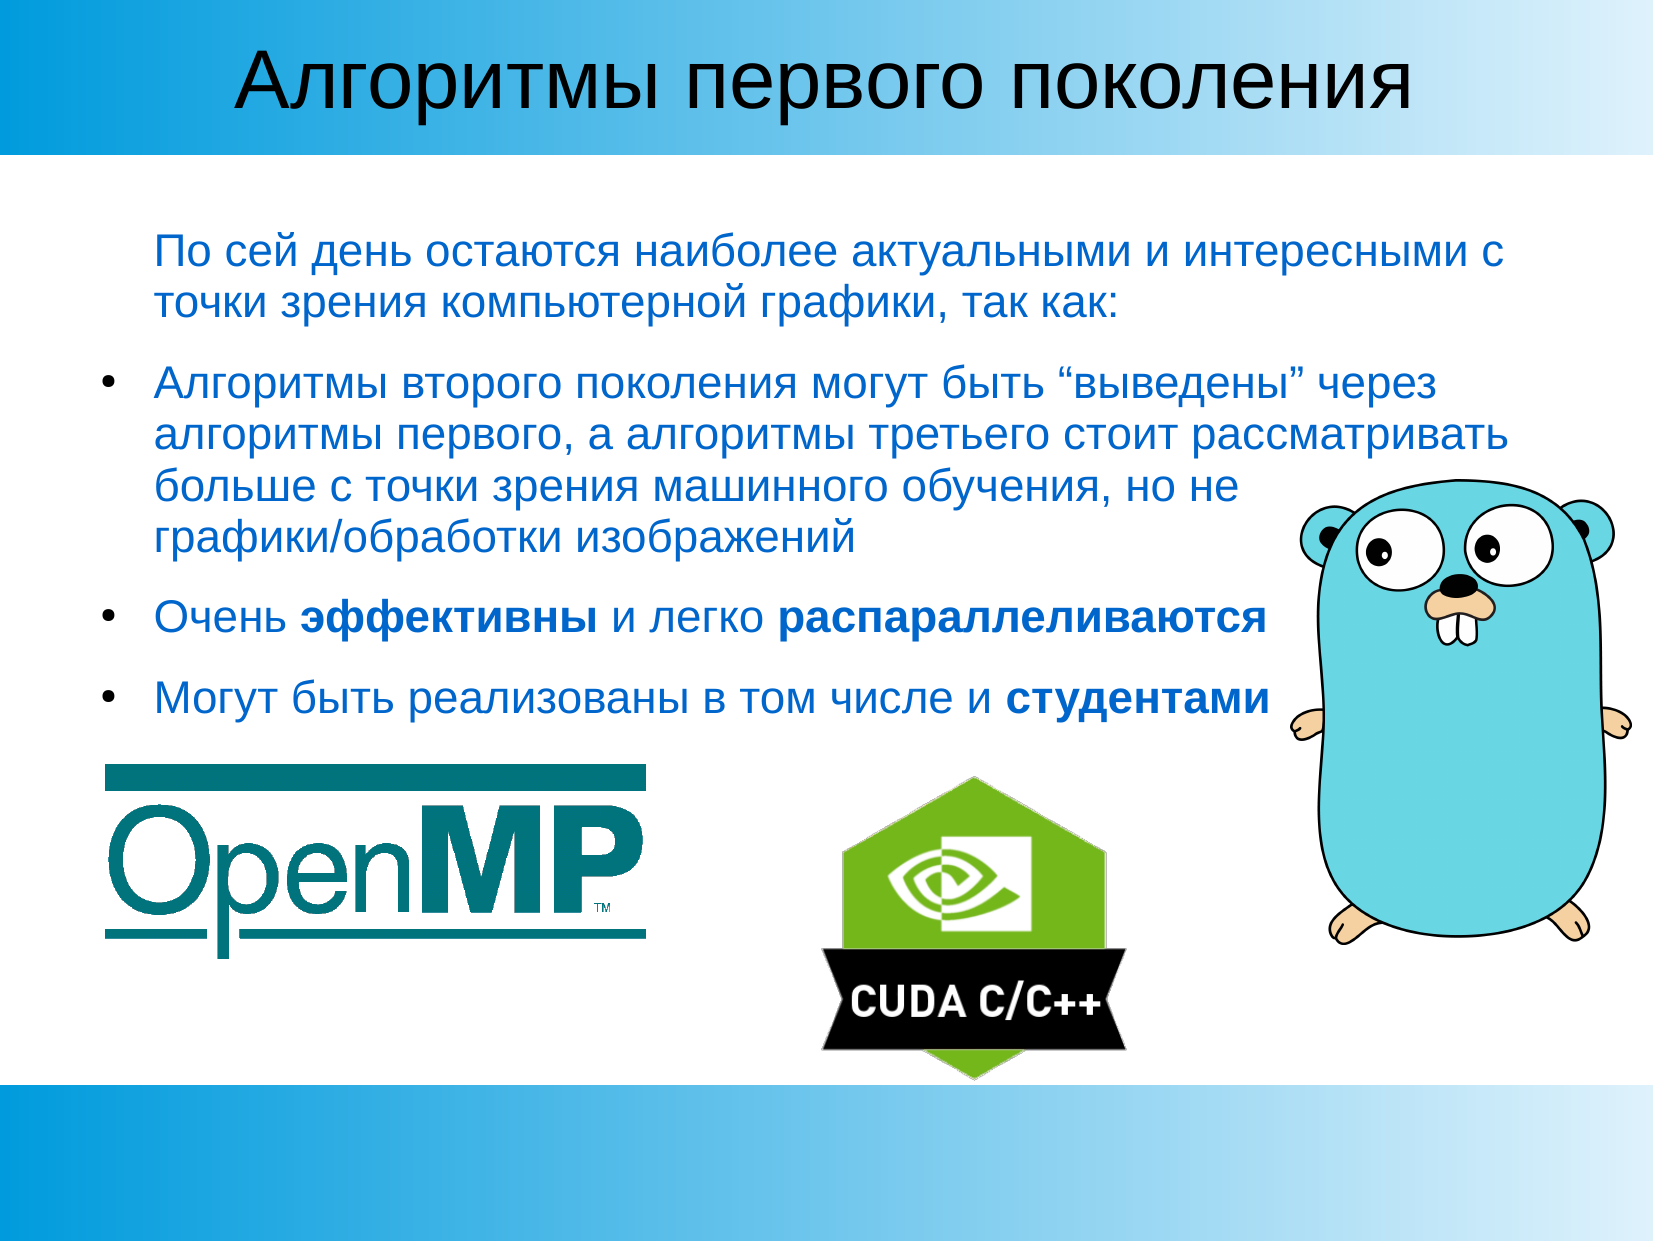

# Алгоритмы первого поколения
По сей день остаются наиболее актуальными и интересными с точки зрения компьютерной графики, так как:
Алгоритмы второго поколения могут быть “выведены” через алгоритмы первого, а алгоритмы третьего стоит рассматривать больше с точки зрения машинного обучения, но не графики/обработки изображений
Очень эффективны и легко распараллеливаются
Могут быть реализованы в том числе и студентами